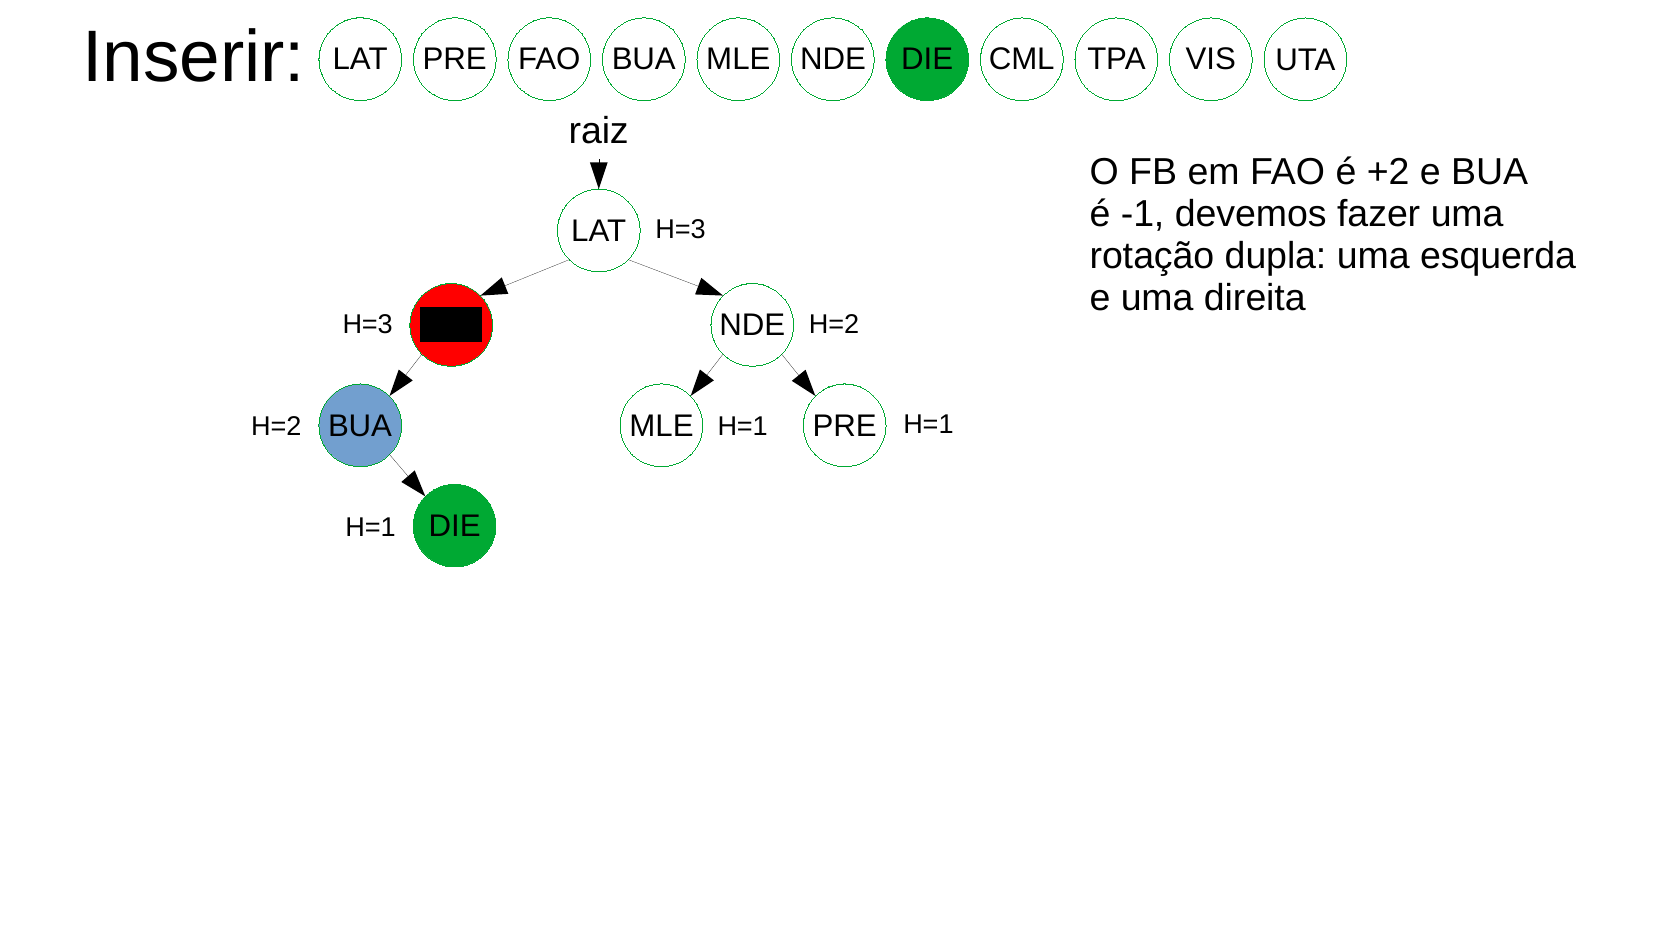

# Inserir:
LAT
LAT
PRE
FAO
BUA
MLE
NDE
DIE
CML
TPA
VIS
UTA
raiz
O FB em FAO é +2 e BUA
é -1, devemos fazer uma
rotação dupla: uma esquerda
e uma direita
LAT
H=3
NDE
FAO
H=2
H=3
MLE
PRE
BUA
PRE
H=1
H=2
H=1
DIE
H=1